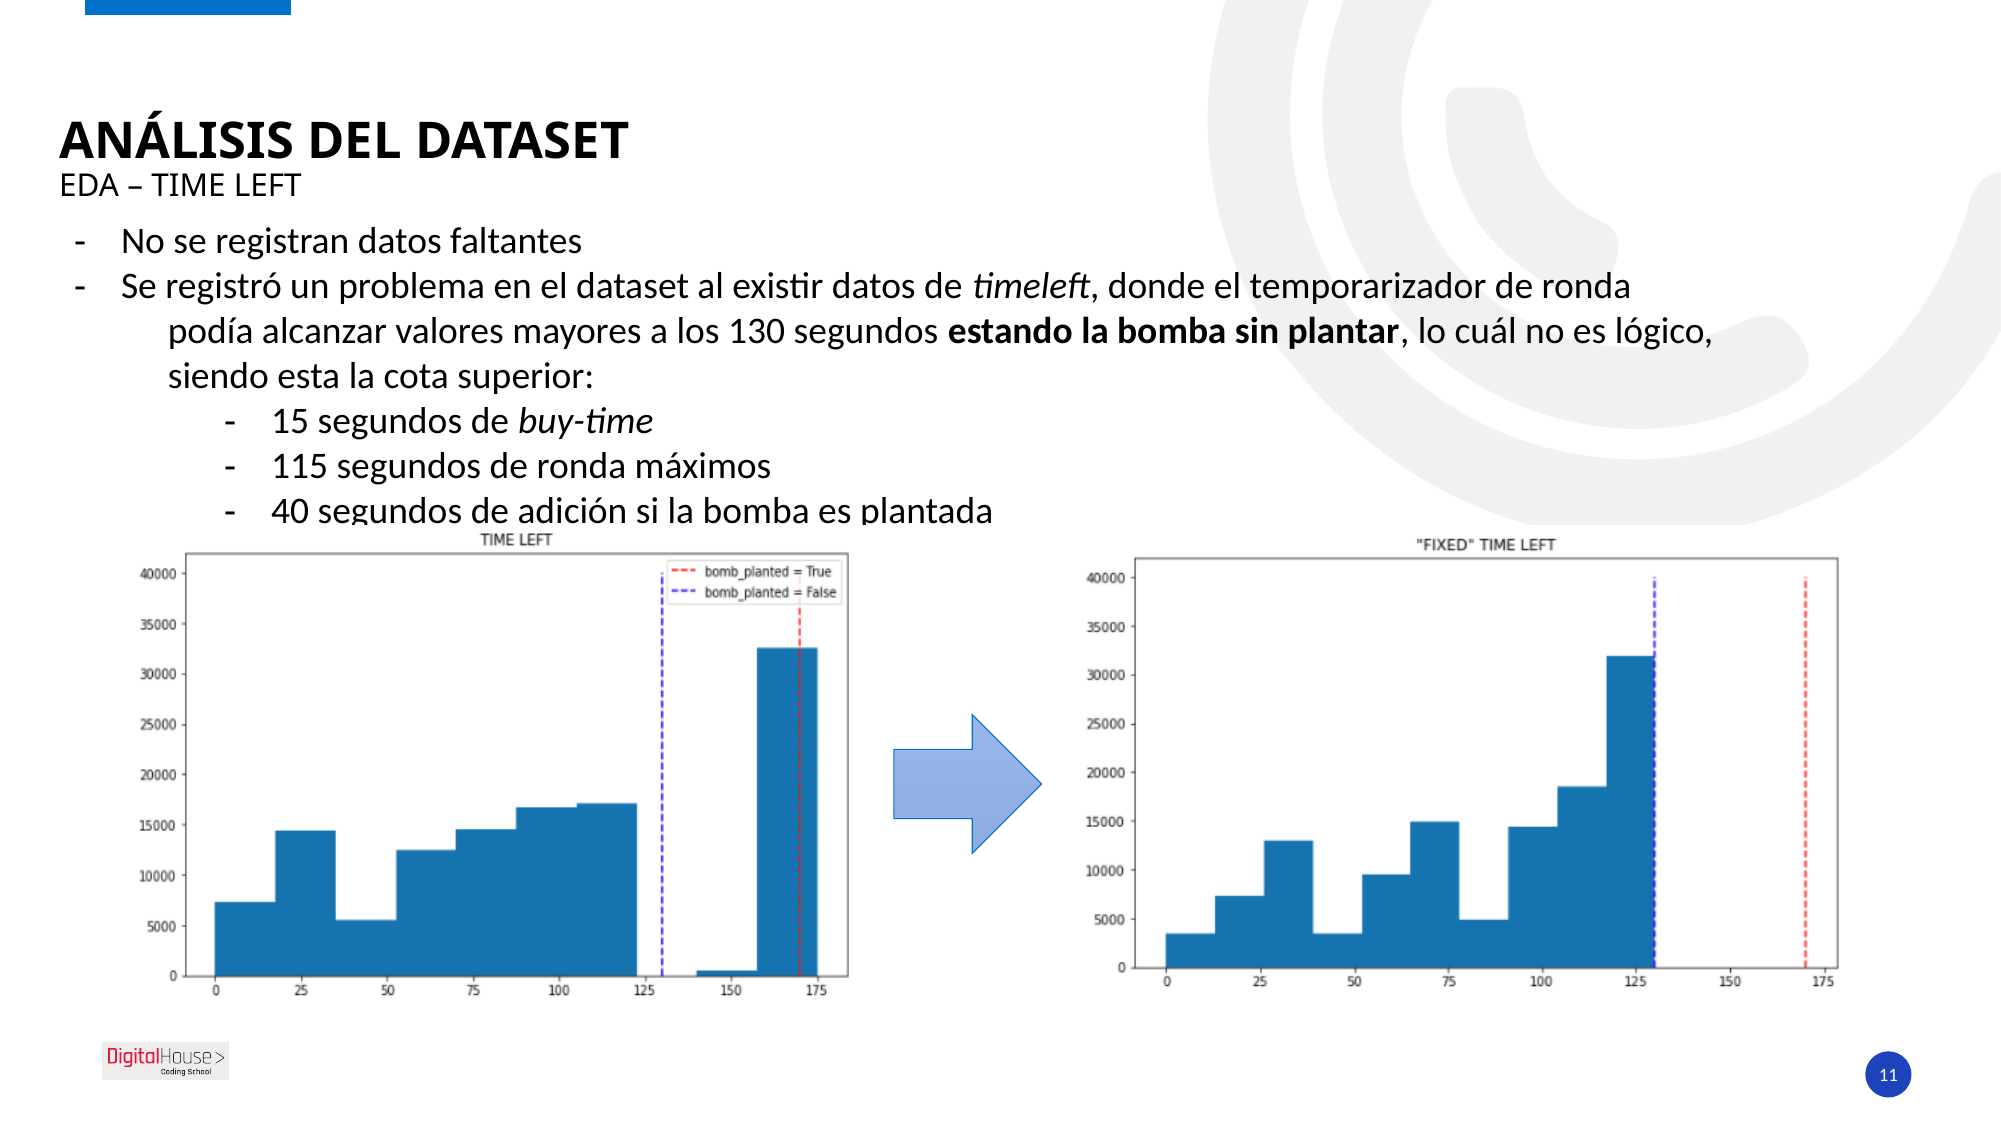

# ANÁLISIS DEL DATASET eda – time left
No se registran datos faltantes
Se registró un problema en el dataset al existir datos de timeleft, donde el temporarizador de ronda podía alcanzar valores mayores a los 130 segundos estando la bomba sin plantar, lo cuál no es lógico, siendo esta la cota superior:
15 segundos de buy-time
115 segundos de ronda máximos
40 segundos de adición si la bomba es plantada